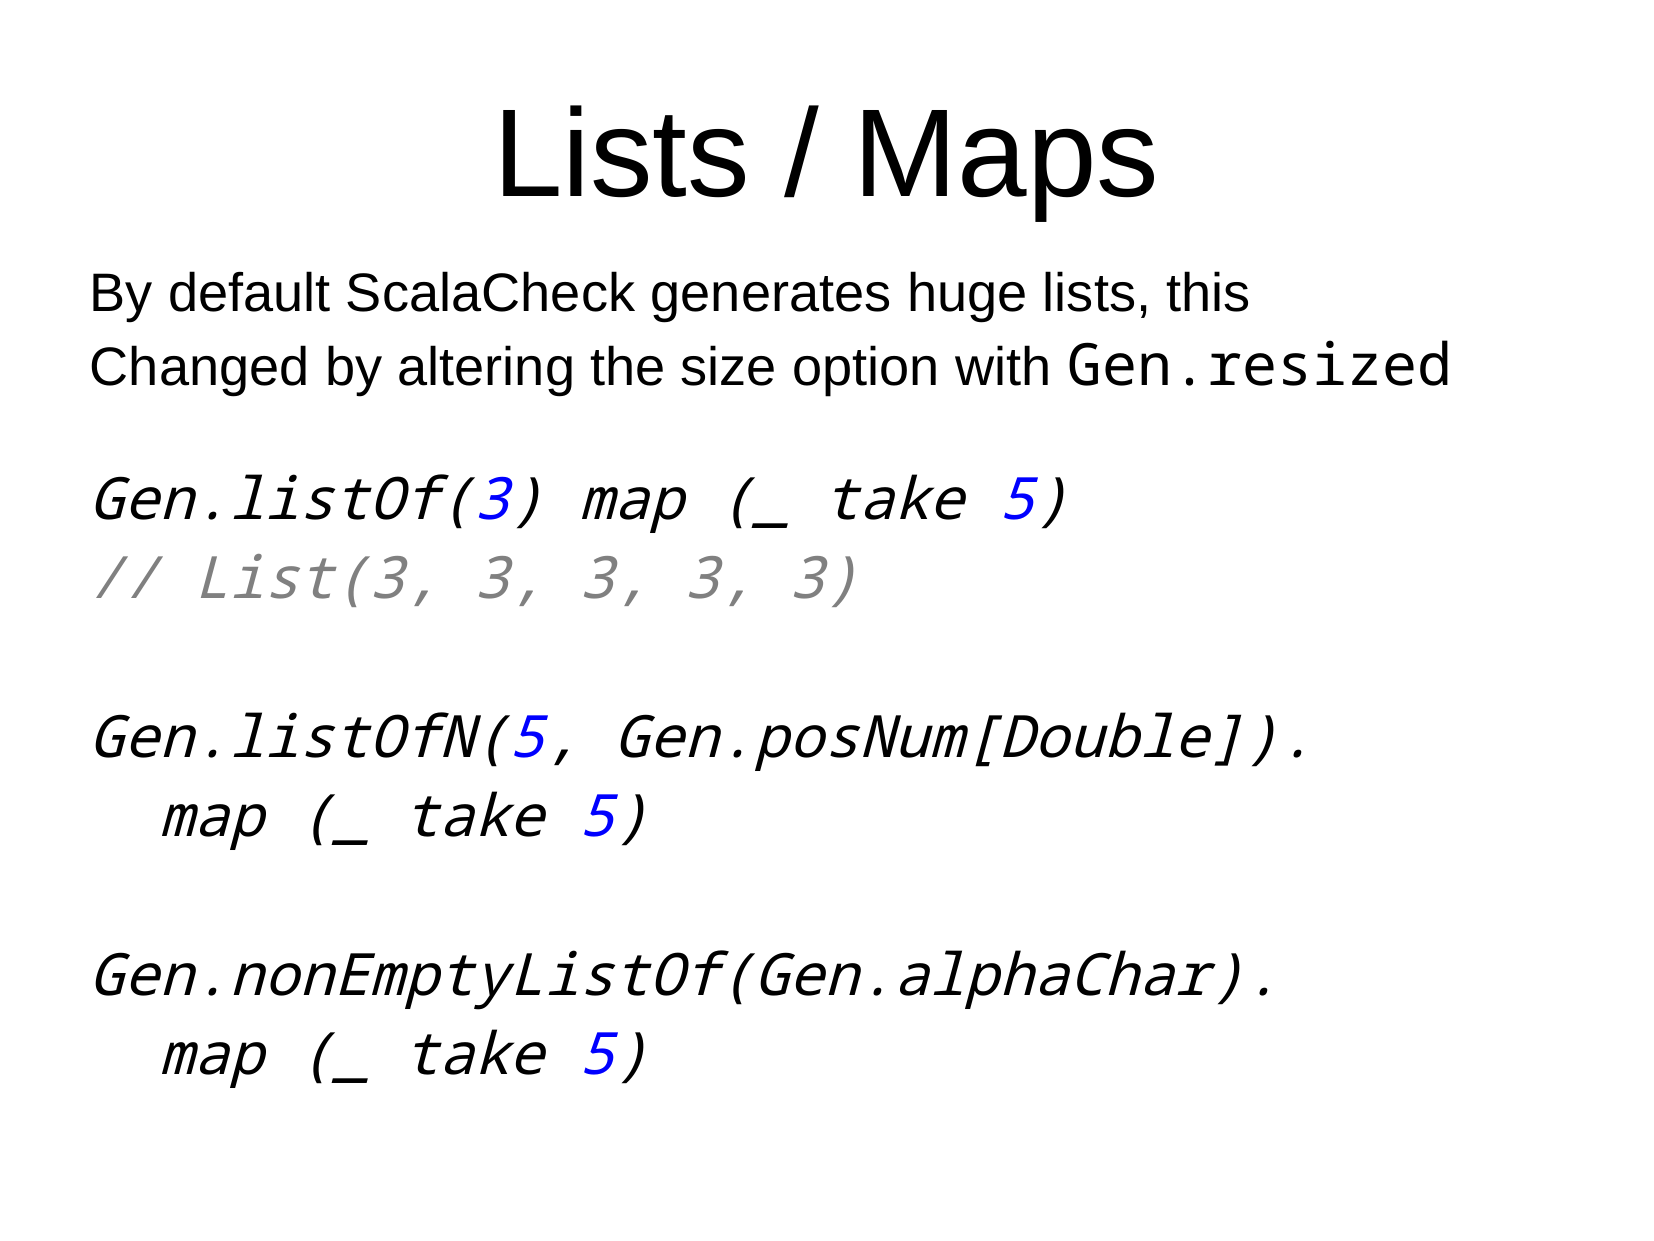

# Lists / Maps
By default ScalaCheck generates huge lists, this
Changed by altering the size option with Gen.resized
Gen.listOf(3) map (_ take 5)
// List(3, 3, 3, 3, 3)
Gen.listOfN(5, Gen.posNum[Double]).
 map (_ take 5)
Gen.nonEmptyListOf(Gen.alphaChar).
 map (_ take 5)